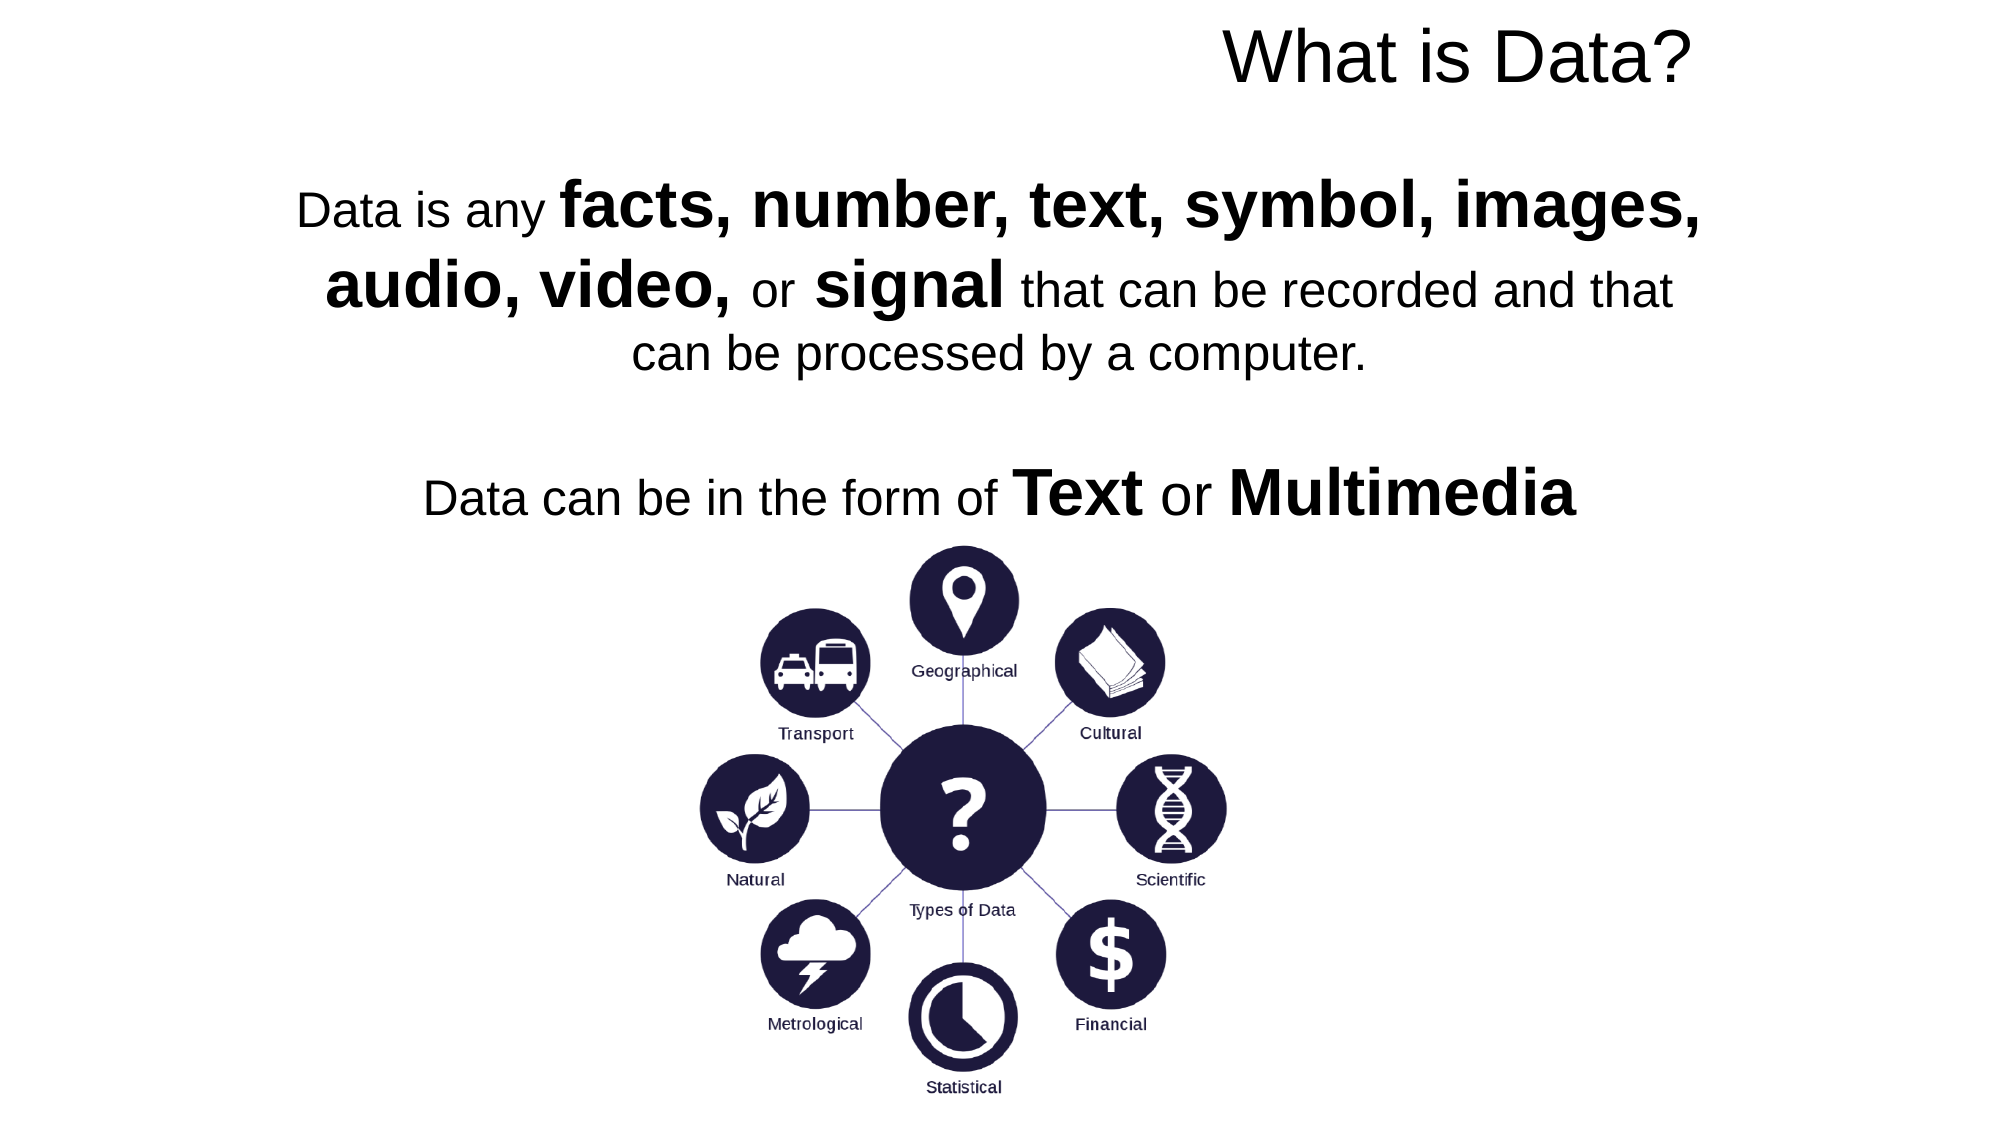

What is Data?
Data is any facts, number, text, symbol, images, audio, video, or signal that can be recorded and that can be processed by a computer.
Data can be in the form of Text or Multimedia